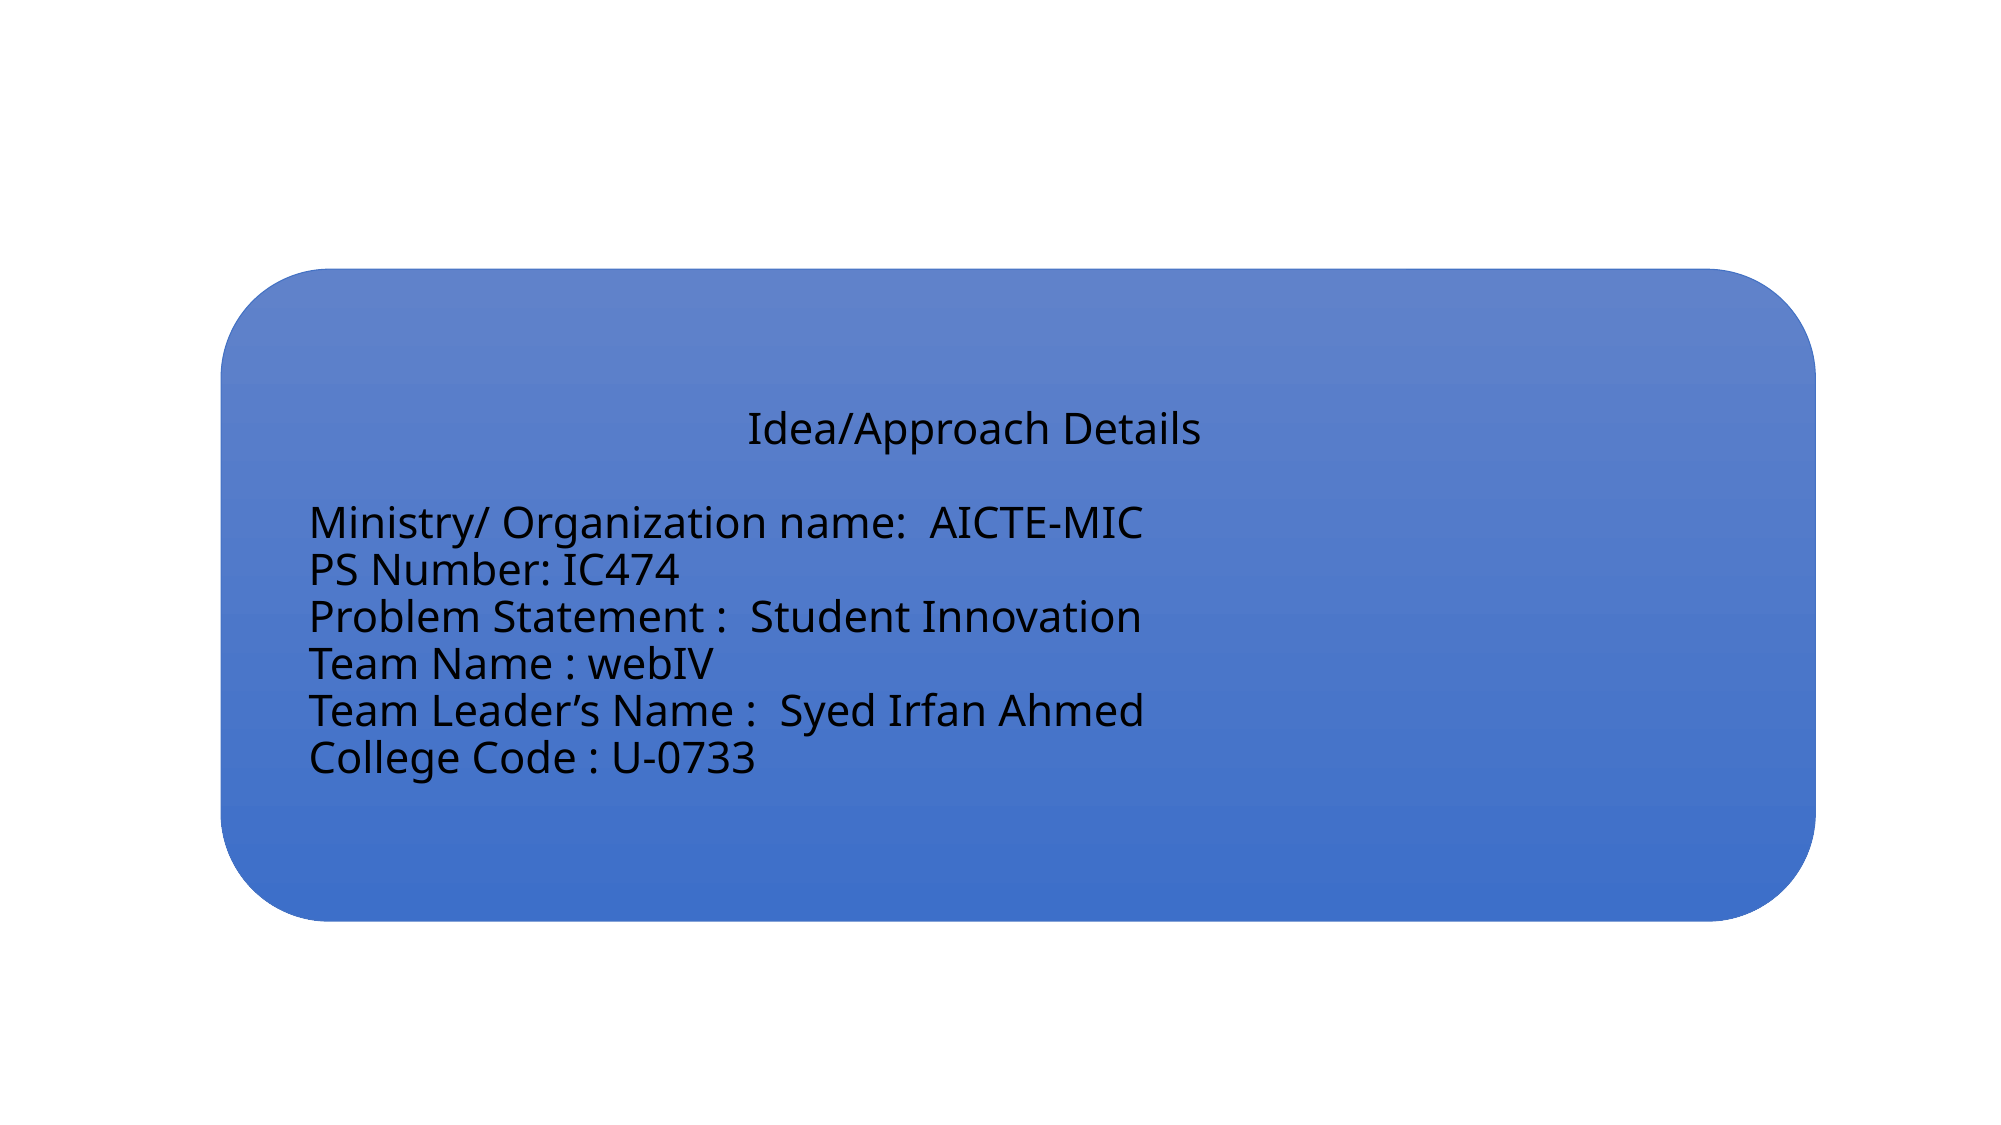

# Idea/Approach Details Ministry/ Organization name: AICTE-MIC PS Number: IC474 Problem Statement : Student Innovation Team Name : webIV Team Leader’s Name : Syed Irfan Ahmed College Code : U-0733